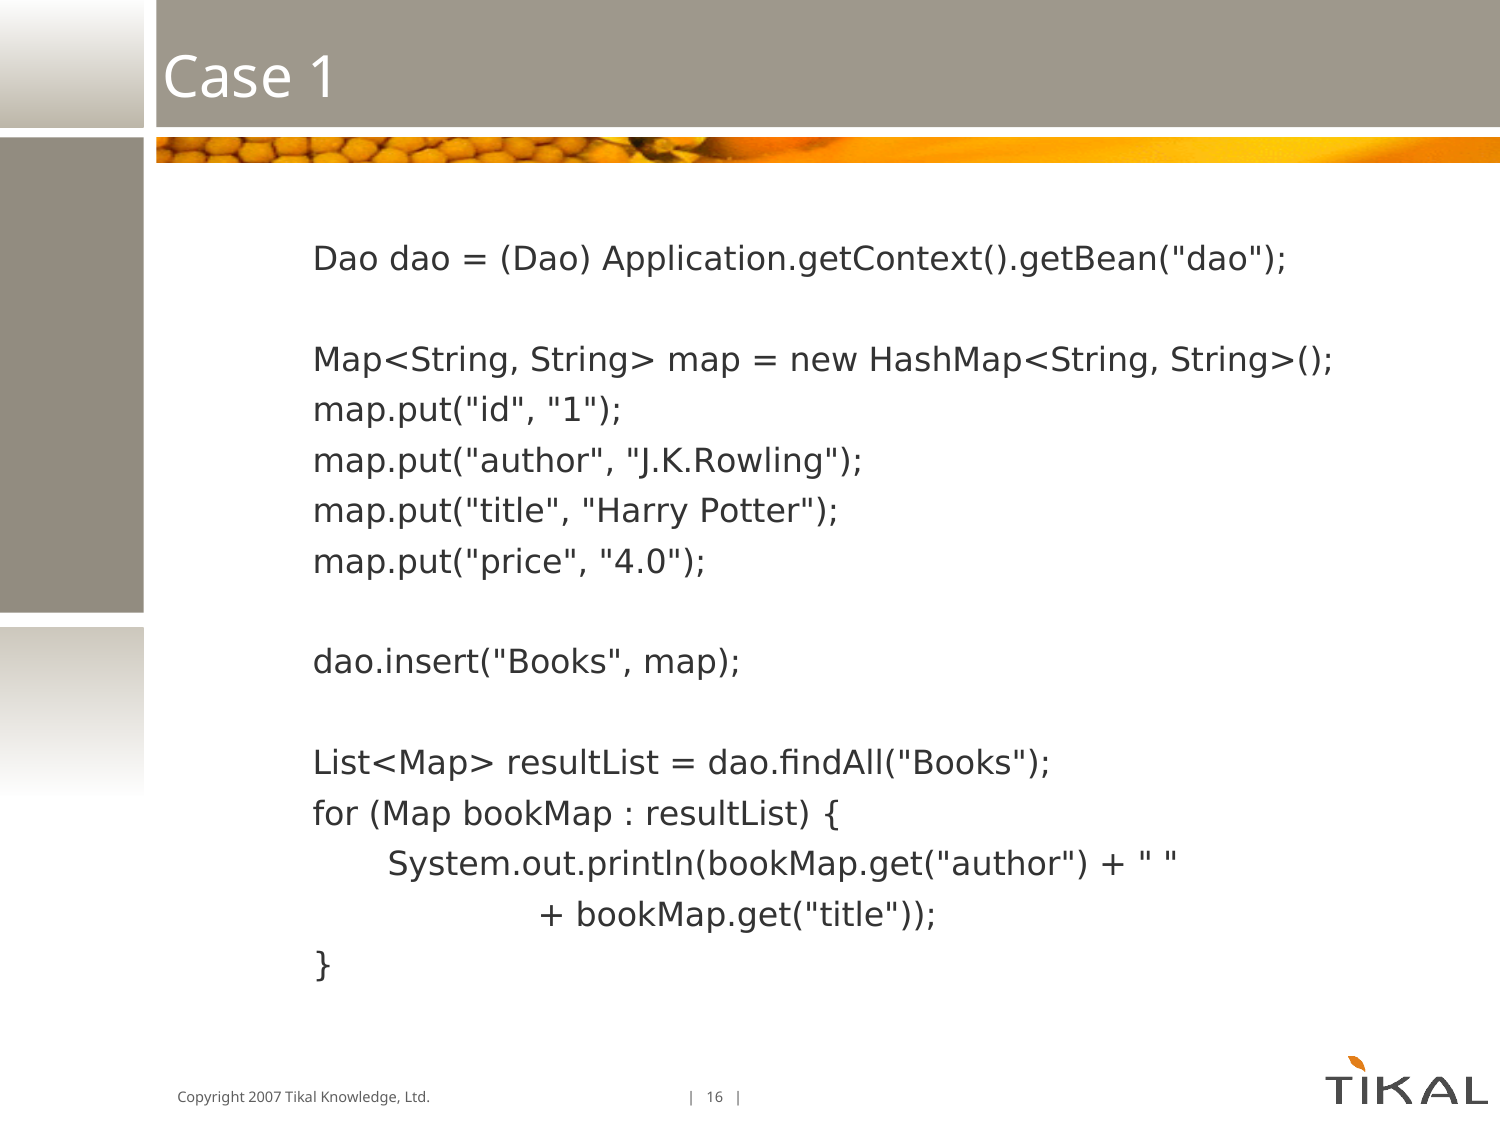

# Case 1
		Dao dao = (Dao) Application.getContext().getBean("dao");
		Map<String, String> map = new HashMap<String, String>();
		map.put("id", "1");
		map.put("author", "J.K.Rowling");
		map.put("title", "Harry Potter");
		map.put("price", "4.0");
		dao.insert("Books", map);
		List<Map> resultList = dao.findAll("Books");
		for (Map bookMap : resultList) {
			System.out.println(bookMap.get("author") + " "
					+ bookMap.get("title"));
		}